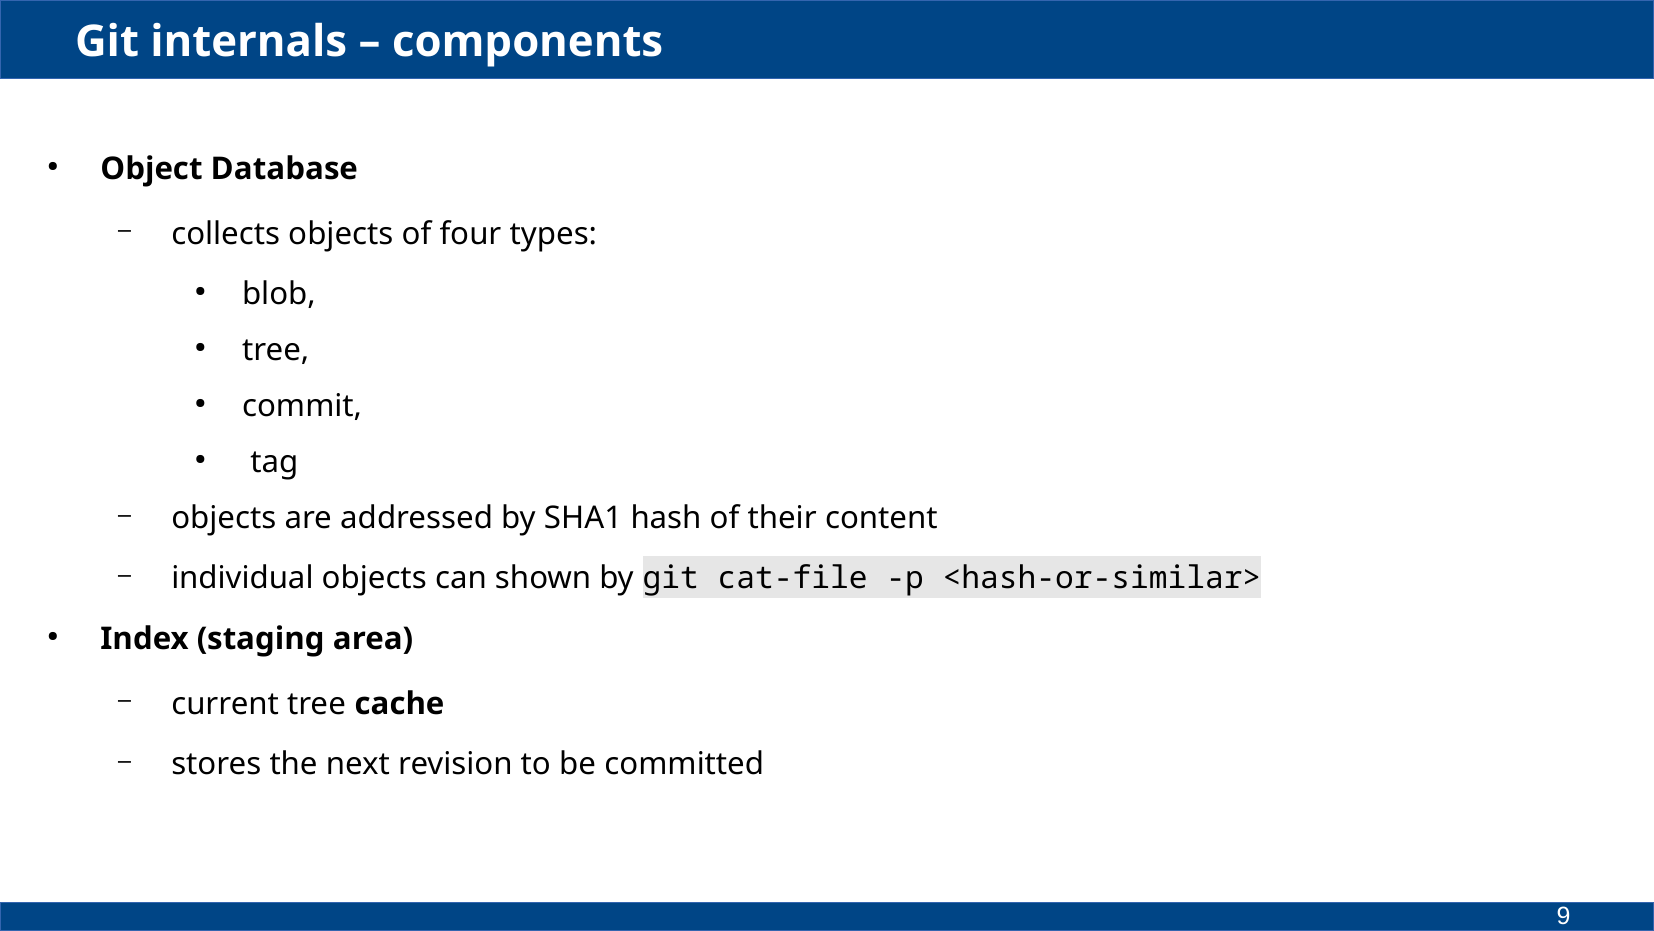

# Git internals – components
Object Database
collects objects of four types:
blob,
tree,
commit,
 tag
objects are addressed by SHA1 hash of their content
individual objects can shown by git cat-file -p <hash-or-similar>
Index (staging area)
current tree cache
stores the next revision to be committed
9